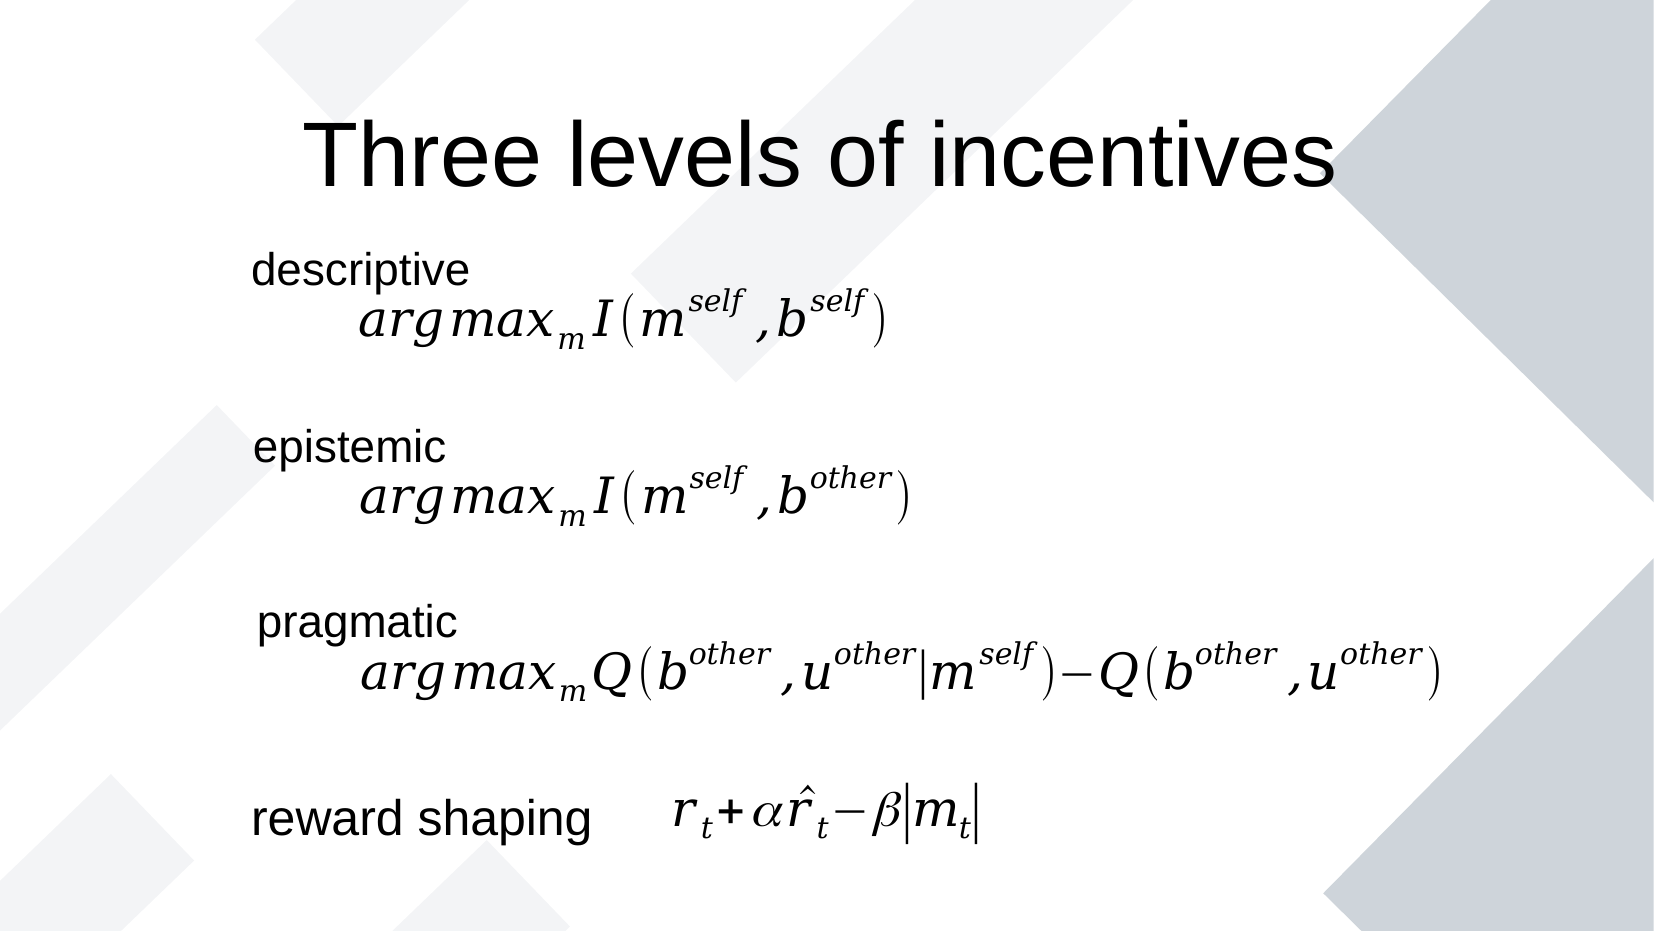

# Three levels of incentives
descriptive
epistemic
pragmatic
reward shaping